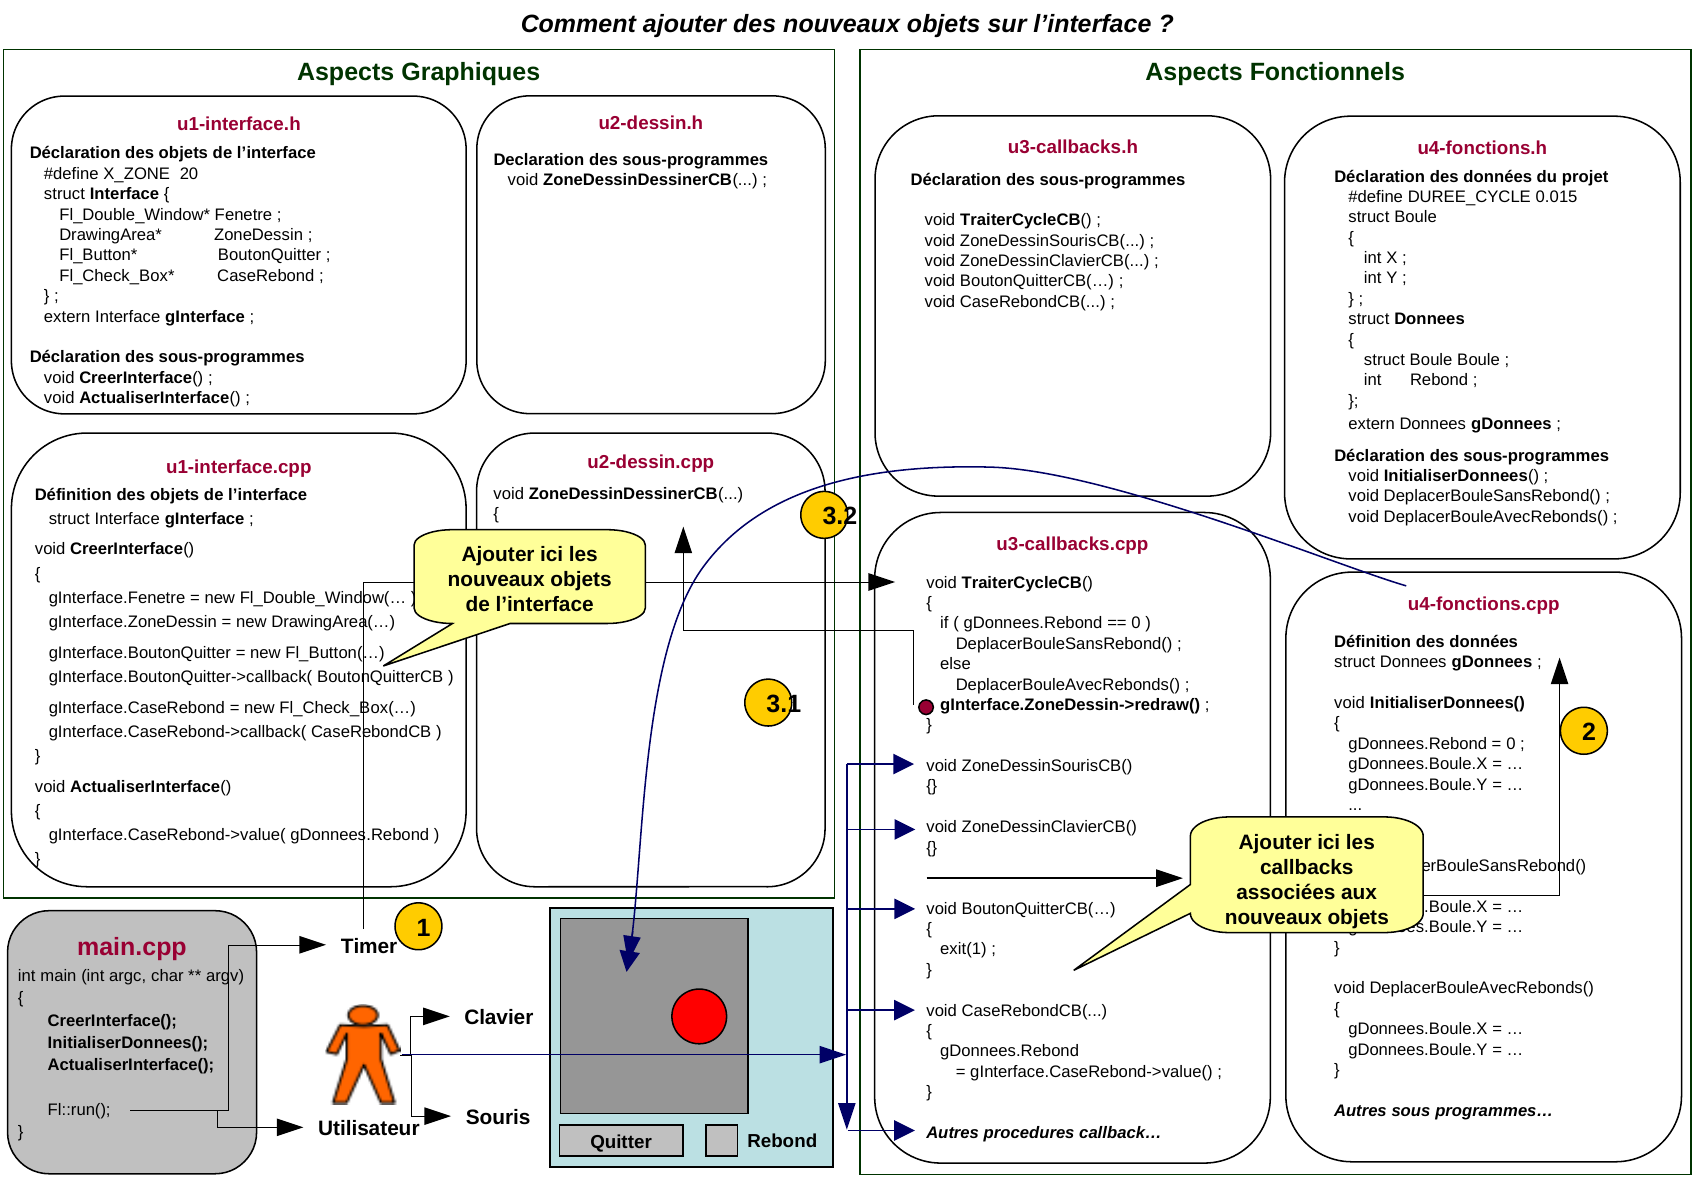

Comment ajouter des nouveaux objets sur l’interface ?
Aspects Graphiques
Aspects Fonctionnels
u2-dessin.h
u1-interface.h
u3-callbacks.h
u4-fonctions.h
Déclaration des objets de l’interface
	#define X_ZONE 20
	struct Interface {
		Fl_Double_Window* Fenetre ;
		DrawingArea* ZoneDessin ;
		Fl_Button* BoutonQuitter ;
		Fl_Check_Box* CaseRebond ;
	} ;
	extern Interface gInterface ;
Déclaration des sous-programmes
	void CreerInterface() ;
	void ActualiserInterface() ;
Declaration des sous-programmes
	void ZoneDessinDessinerCB(...) ;
Déclaration des données du projet
	#define DUREE_CYCLE 0.015
	struct Boule
	{
		int X ;
		int Y ;
	} ;
	struct Donnees
	{
		struct Boule Boule ;
		int Rebond ;
	};
	extern Donnees gDonnees ;
Déclaration des sous-programmes
	void InitialiserDonnees() ;
	void DeplacerBouleSansRebond() ;
	void DeplacerBouleAvecRebonds() ;
Déclaration des sous-programmes
	void TraiterCycleCB() ;
	void ZoneDessinSourisCB(...) ;
	void ZoneDessinClavierCB(...) ;
	void BoutonQuitterCB(…) ;
	void CaseRebondCB(...) ;
u1-interface.cpp
u2-dessin.cpp
Définition des objets de l’interface
	struct Interface gInterface ;
void CreerInterface()
{
	gInterface.Fenetre = new Fl_Double_Window(… )
	gInterface.ZoneDessin = new DrawingArea(…)
	gInterface.BoutonQuitter = new Fl_Button(…)
	gInterface.BoutonQuitter->callback( BoutonQuitterCB )
	gInterface.CaseRebond = new Fl_Check_Box(…)
	gInterface.CaseRebond->callback( CaseRebondCB )
}
void ActualiserInterface()
{
	gInterface.CaseRebond->value( gDonnees.Rebond )
}
void ZoneDessinDessinerCB(...)
{
	…
	fl_color(FL_RED) ;
 fl_pie(…);
	…
}
3.2
u3-callbacks.cpp
Ajouter ici les nouveaux objets de l’interface
u4-fonctions.cpp
void TraiterCycleCB()
{
	if ( gDonnees.Rebond == 0 )
		DeplacerBouleSansRebond() ;
	else
		DeplacerBouleAvecRebonds() ;
	gInterface.ZoneDessin->redraw() ;
}
void ZoneDessinSourisCB()
{}
void ZoneDessinClavierCB()
{}
void BoutonQuitterCB(…)
{
	exit(1) ;
}
void CaseRebondCB(...)
{
	gDonnees.Rebond
		= gInterface.CaseRebond->value() ;
}
Autres procedures callback…
Définition des données
struct Donnees gDonnees ;
void InitialiserDonnees()
{
	gDonnees.Rebond = 0 ;
	gDonnees.Boule.X = …
	gDonnees.Boule.Y = …
	...
}
void DeplacerBouleSansRebond()
{
	gDonnees.Boule.X = …
	gDonnees.Boule.Y = …
}
void DeplacerBouleAvecRebonds()
{
	gDonnees.Boule.X = …
	gDonnees.Boule.Y = …
}
Autres sous programmes…
3.1
2
Ajouter ici les callbacks associées aux nouveaux objets
1
main.cpp
Timer
int main (int argc, char ** argv)
{
	CreerInterface();
	InitialiserDonnees();
	ActualiserInterface();
	Fl::run();
}
Clavier
Souris
Utilisateur
Rebond
Quitter